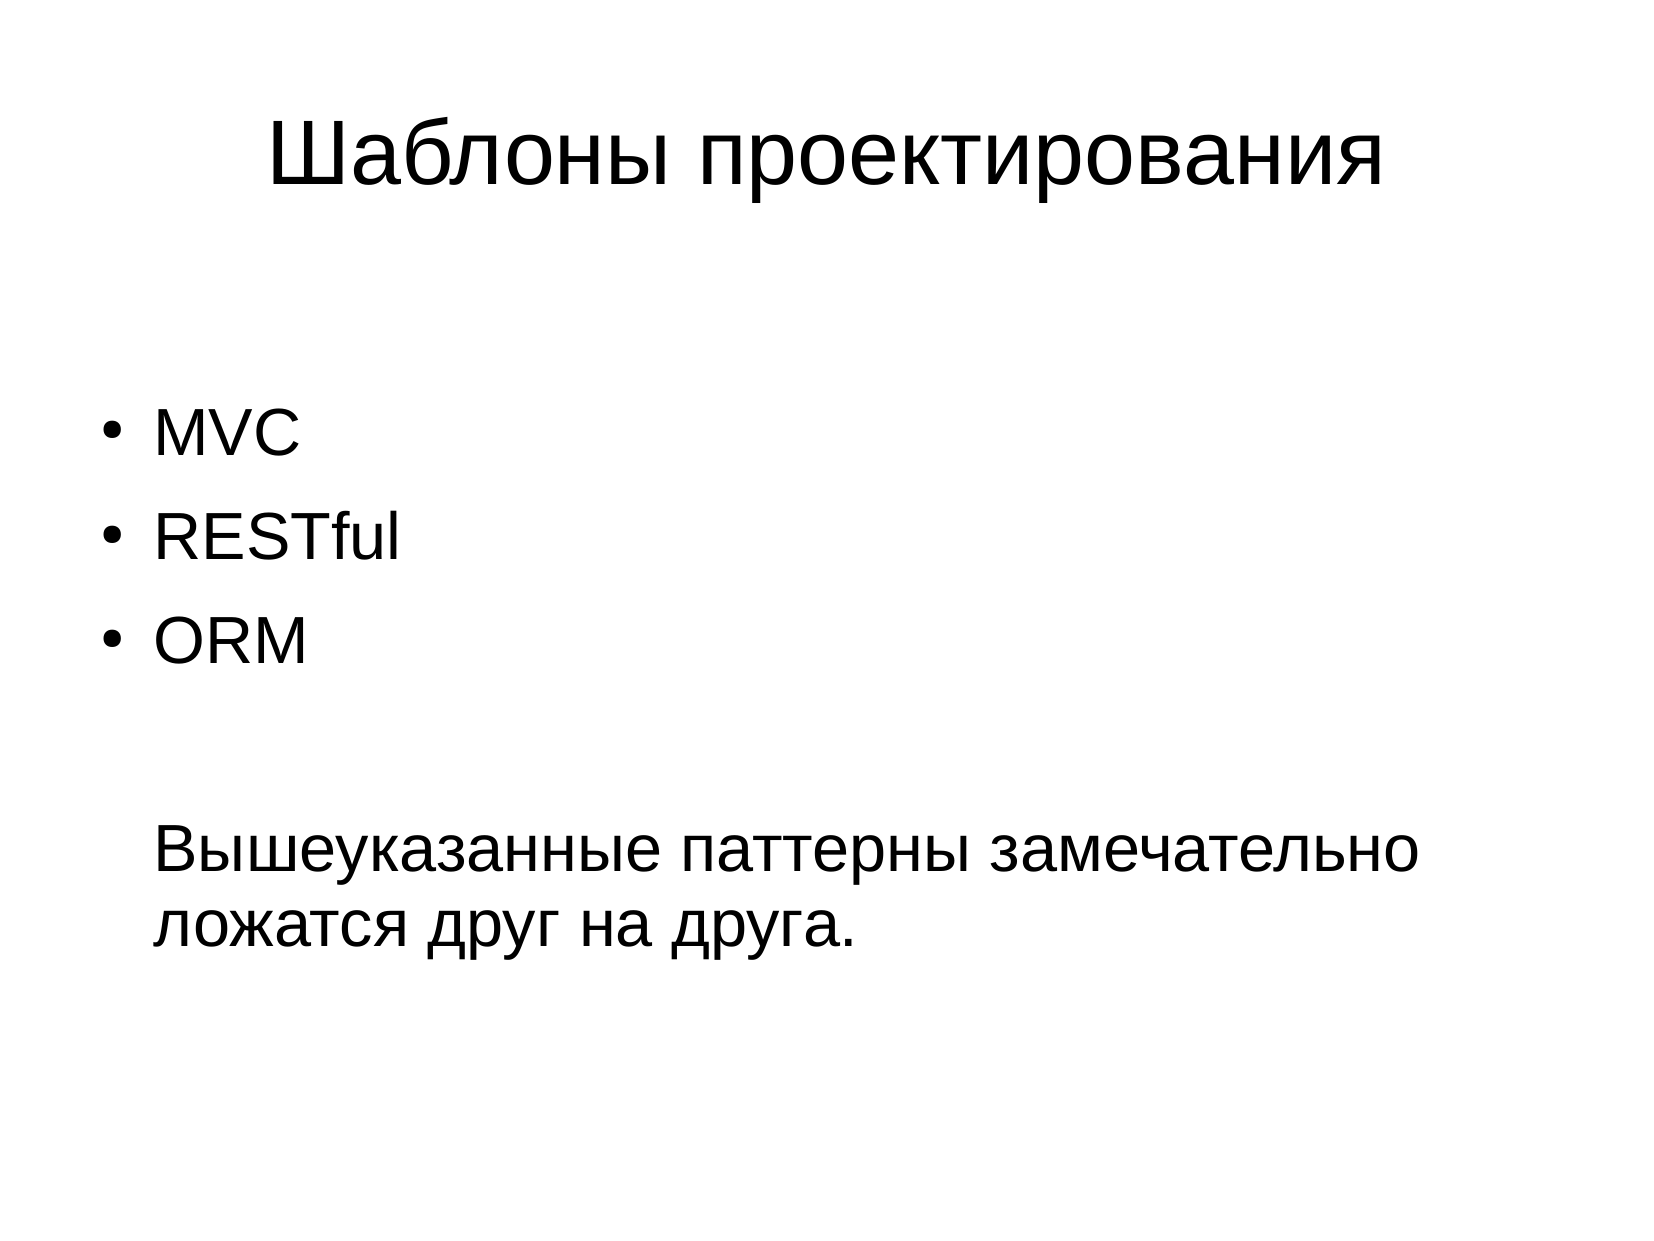

# Шаблоны проектирования
MVC
RESTful
ORM
Вышеуказанные паттерны замечательно ложатся друг на друга.